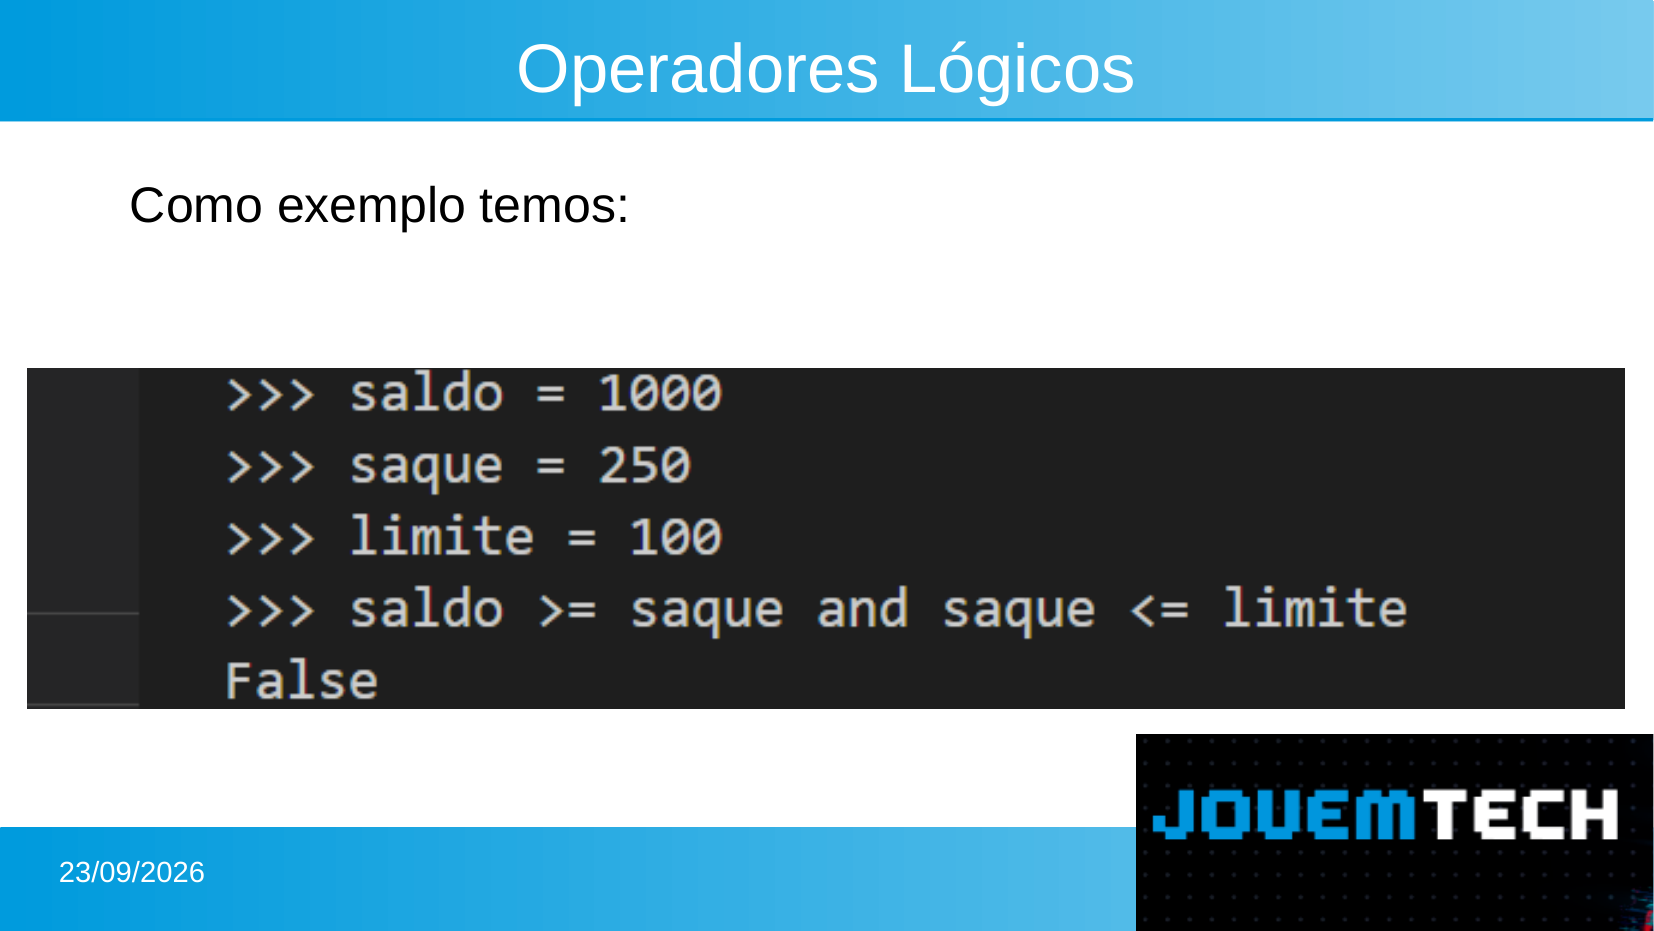

# Operadores Lógicos
Como exemplo temos:
9